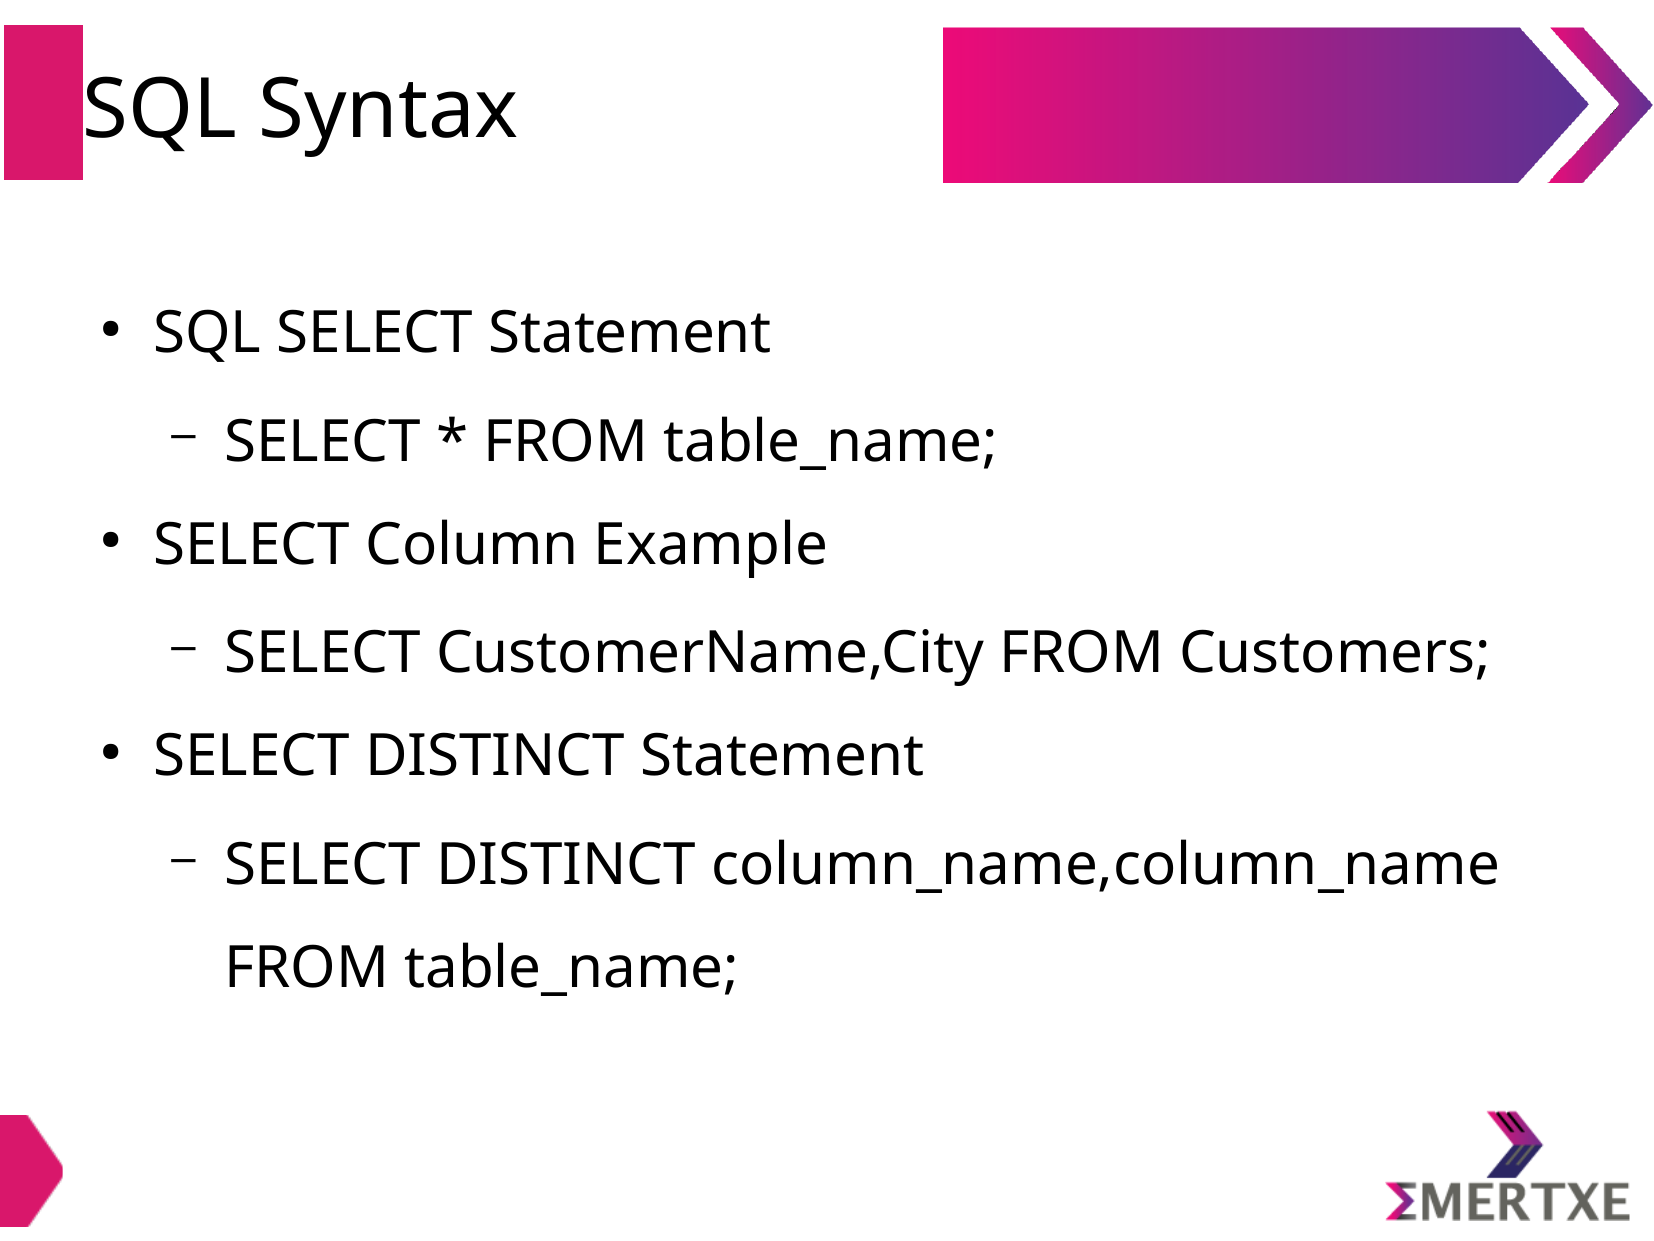

# SQL Syntax
SQL SELECT Statement
SELECT * FROM table_name;
SELECT Column Example
SELECT CustomerName,City FROM Customers;
SELECT DISTINCT Statement
SELECT DISTINCT column_name,column_name
FROM table_name;